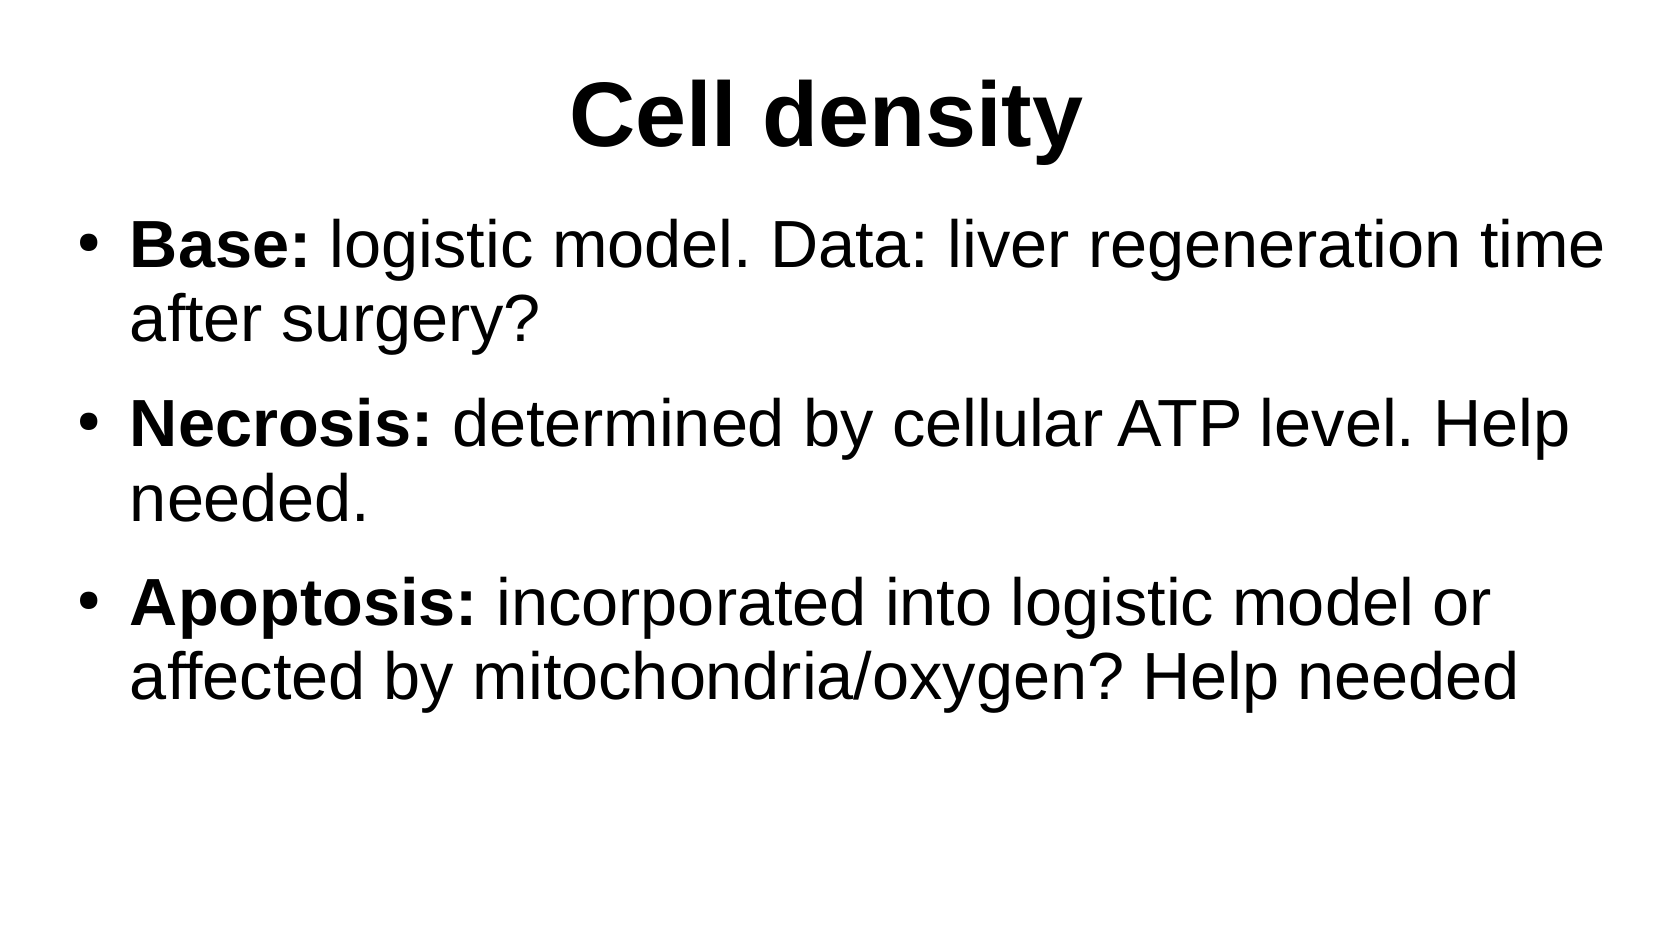

# Cell density
Base: logistic model. Data: liver regeneration time after surgery?
Necrosis: determined by cellular ATP level. Help needed.
Apoptosis: incorporated into logistic model or affected by mitochondria/oxygen? Help needed